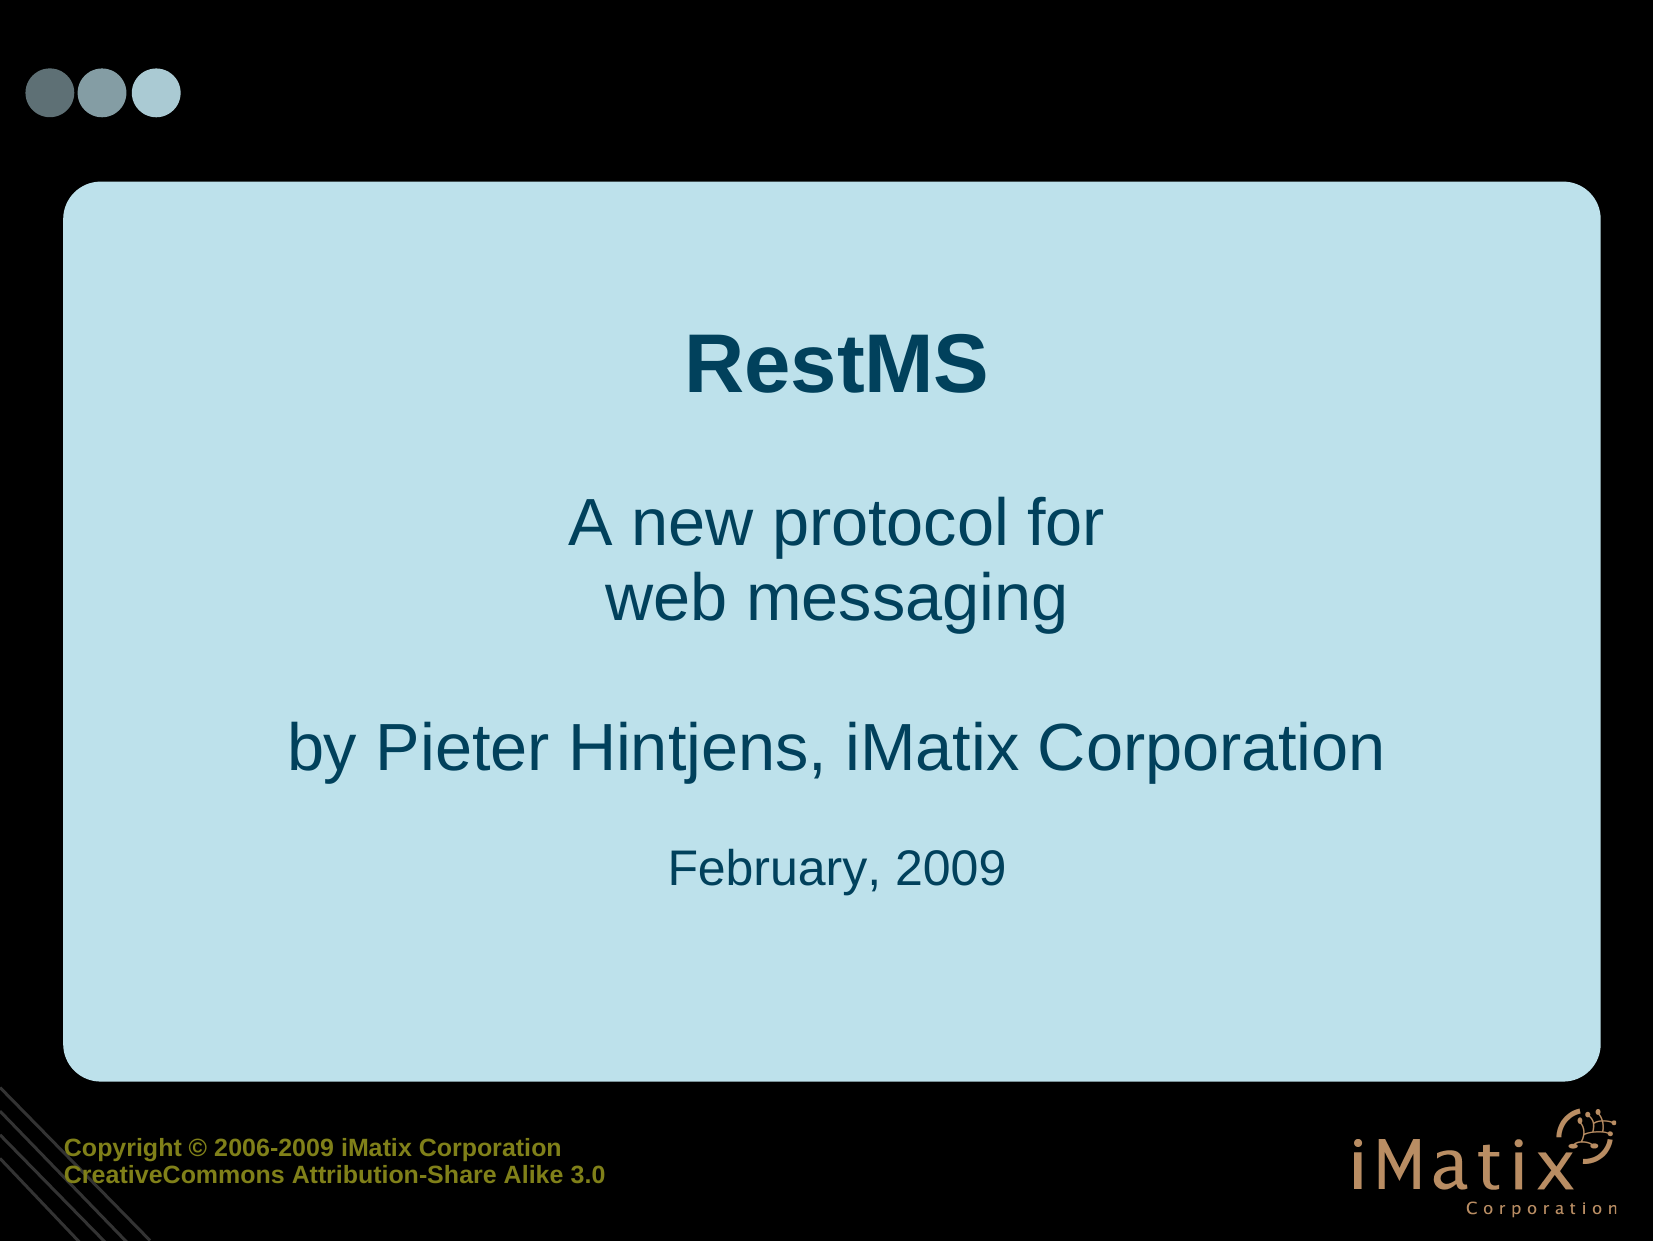

# RestMS
A new protocol for
web messaging
by Pieter Hintjens, iMatix Corporation
February, 2009